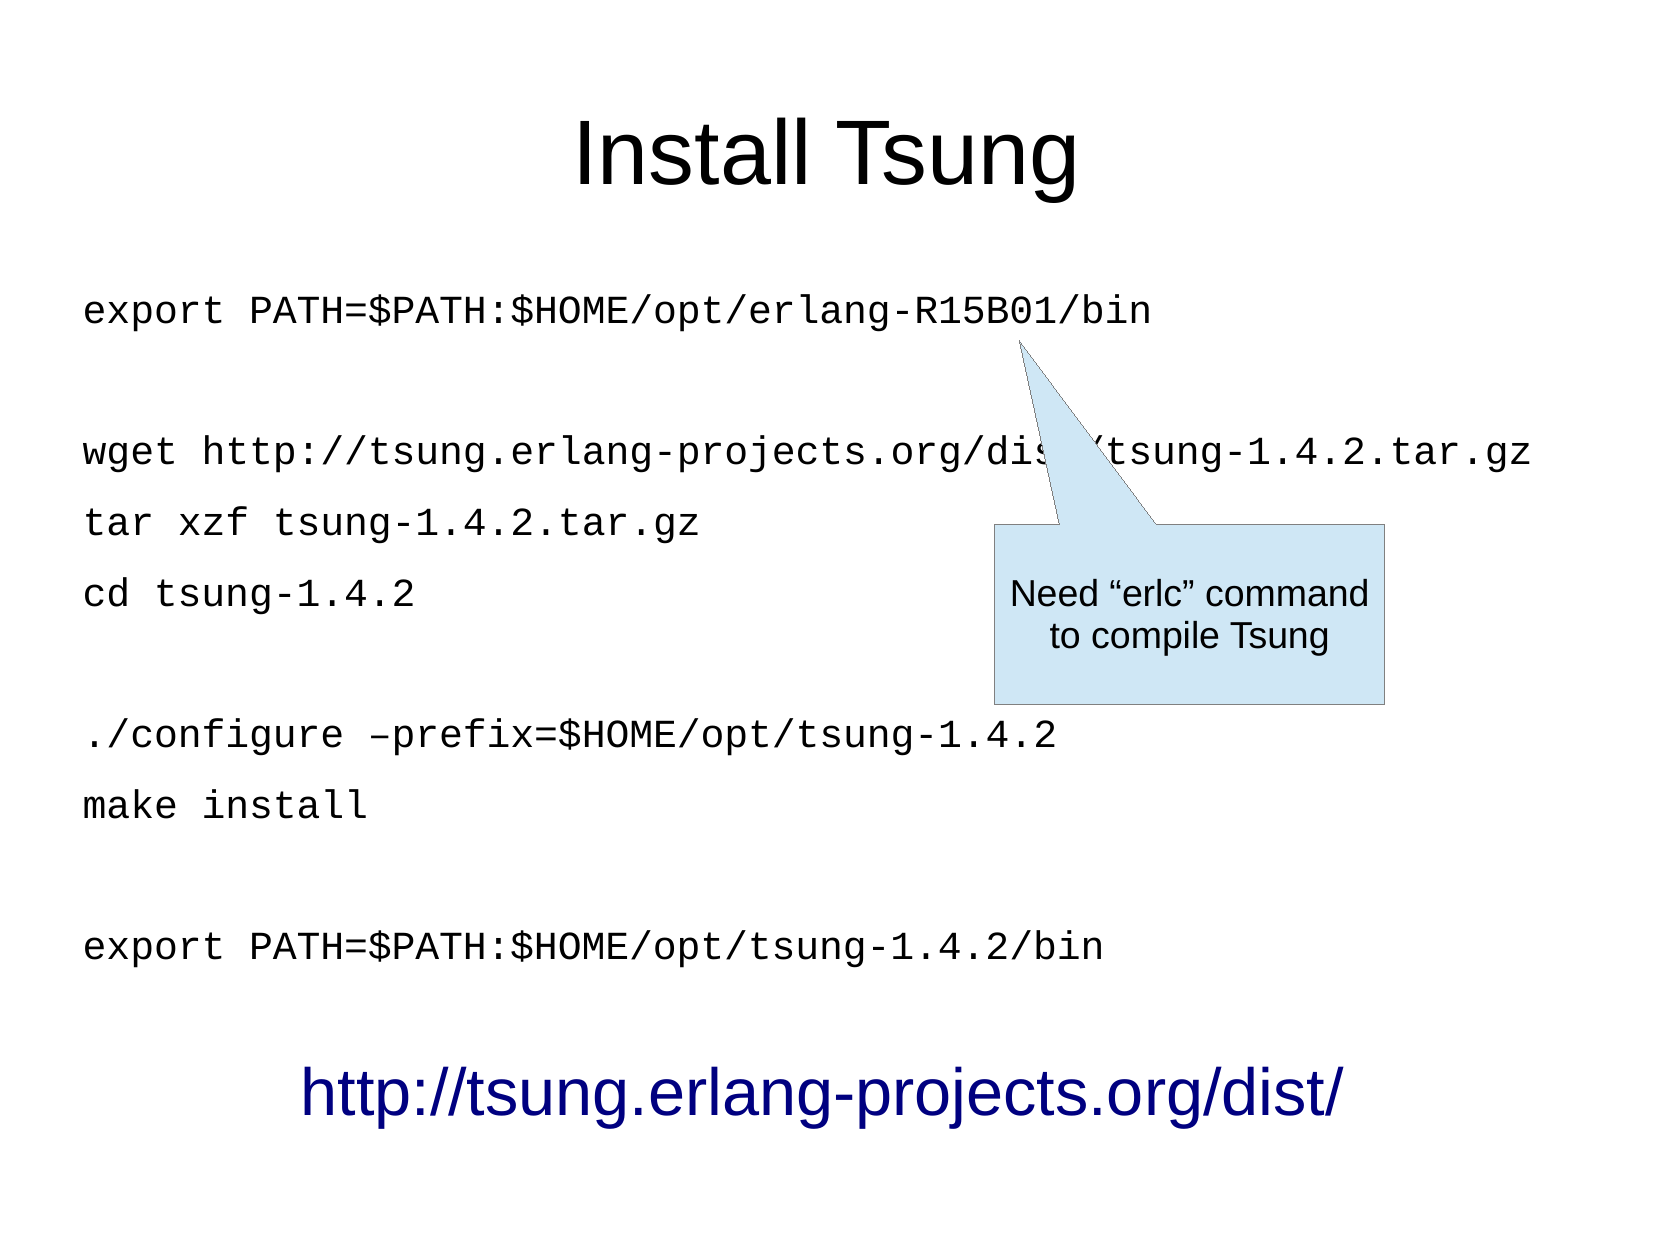

# Install Tsung
export PATH=$PATH:$HOME/opt/erlang-R15B01/bin
wget http://tsung.erlang-projects.org/dist/tsung-1.4.2.tar.gz
tar xzf tsung-1.4.2.tar.gz
cd tsung-1.4.2
./configure –prefix=$HOME/opt/tsung-1.4.2
make install
export PATH=$PATH:$HOME/opt/tsung-1.4.2/bin
Need “erlc” command
to compile Tsung
http://tsung.erlang-projects.org/dist/